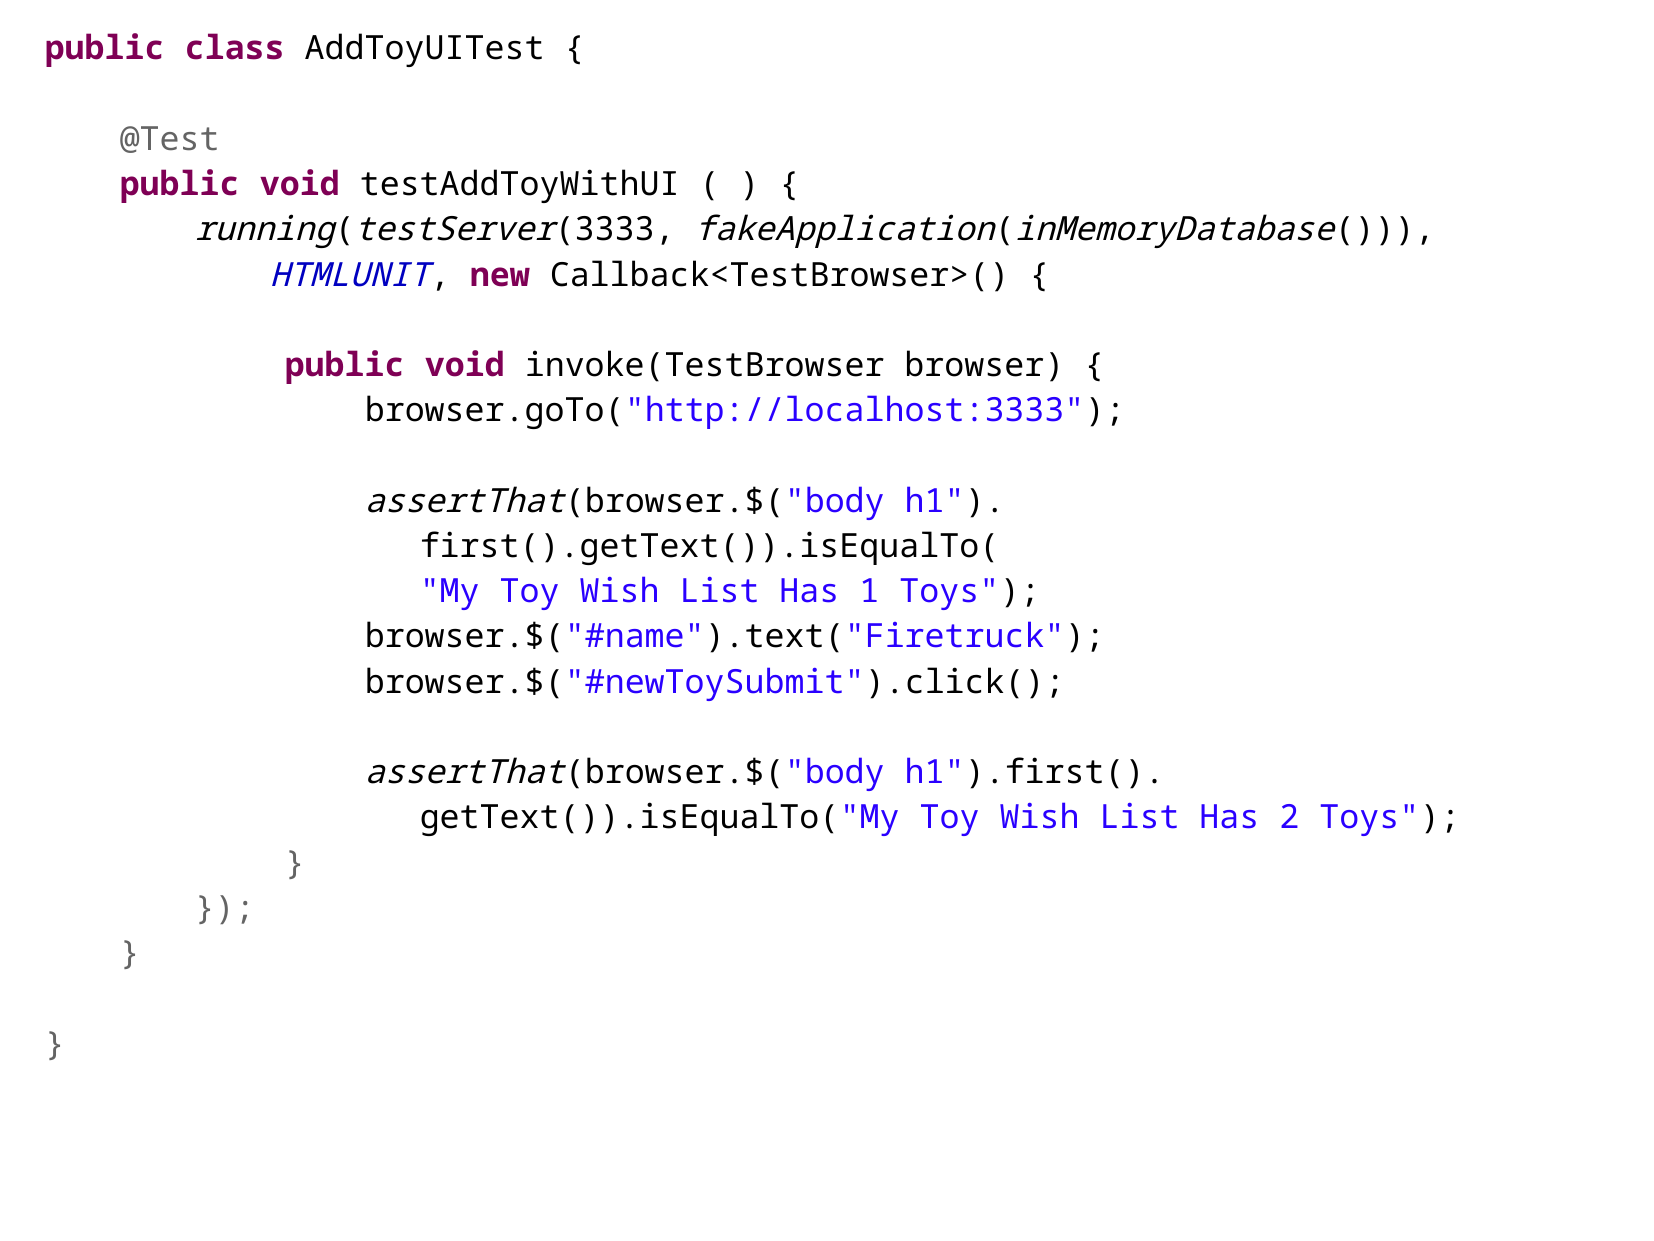

public class AddToyUITest {
	@Test
	public void testAddToyWithUI ( ) {
		running(testServer(3333, fakeApplication(inMemoryDatabase())), 					HTMLUNIT, new Callback<TestBrowser>() {
 public void invoke(TestBrowser browser) {
 browser.goTo("http://localhost:3333");
 assertThat(browser.$("body h1").
					first().getText()).isEqualTo(
					"My Toy Wish List Has 1 Toys");
 browser.$("#name").text("Firetruck");
 browser.$("#newToySubmit").click();
 assertThat(browser.$("body h1").first().
					getText()).isEqualTo("My Toy Wish List Has 2 Toys");
 }
		});
	}
}
#